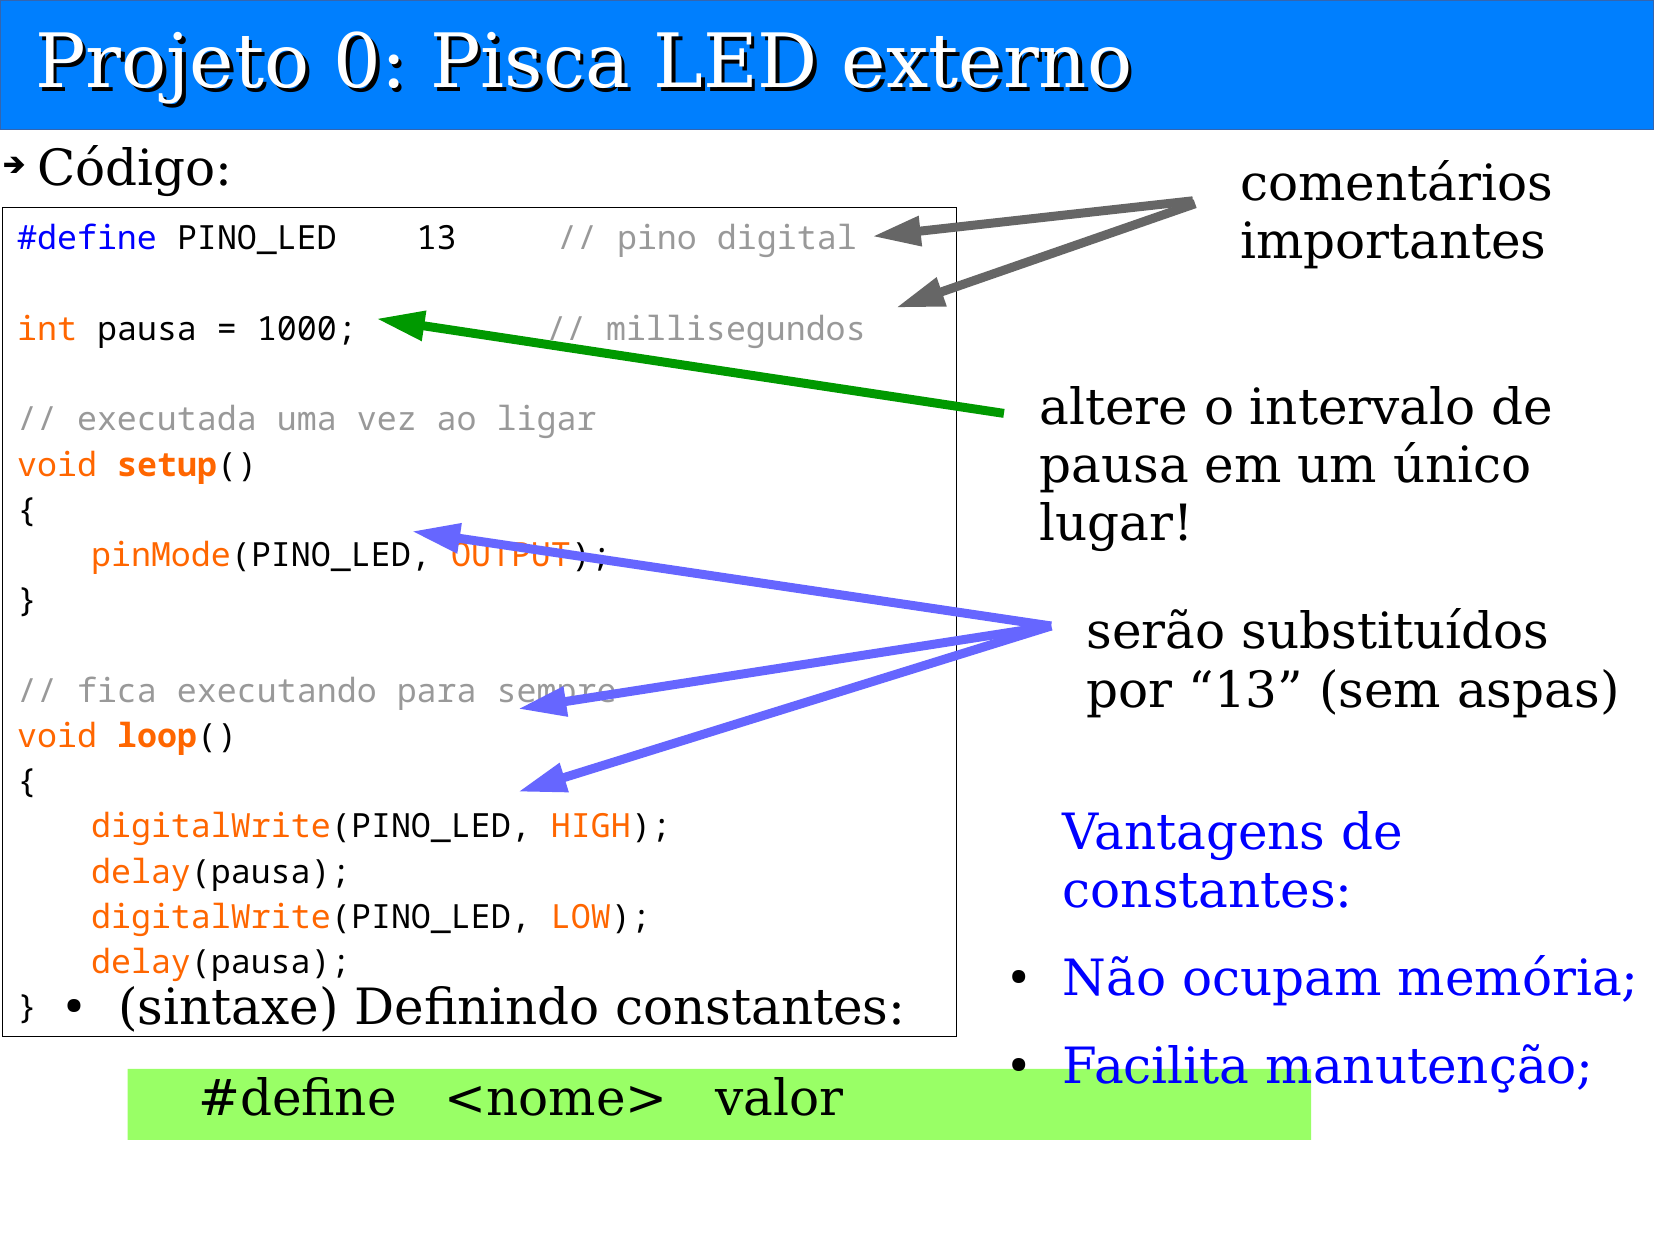

# Projeto 0: Pisca LED externo
Código:
comentários
importantes
#define PINO_LED 13 // pino digital
int pausa = 1000; 	 // millisegundos
// executada uma vez ao ligar
void setup()
{
	pinMode(PINO_LED, OUTPUT);
}
// fica executando para sempre
void loop()
{
	digitalWrite(PINO_LED, HIGH);
	delay(pausa);
	digitalWrite(PINO_LED, LOW);
	delay(pausa);
}
altere o intervalo de pausa em um único lugar!
serão substituídos
por “13” (sem aspas)
Vantagens de constantes:
Não ocupam memória;
Facilita manutenção;
(sintaxe) Definindo constantes:
#define <nome> valor